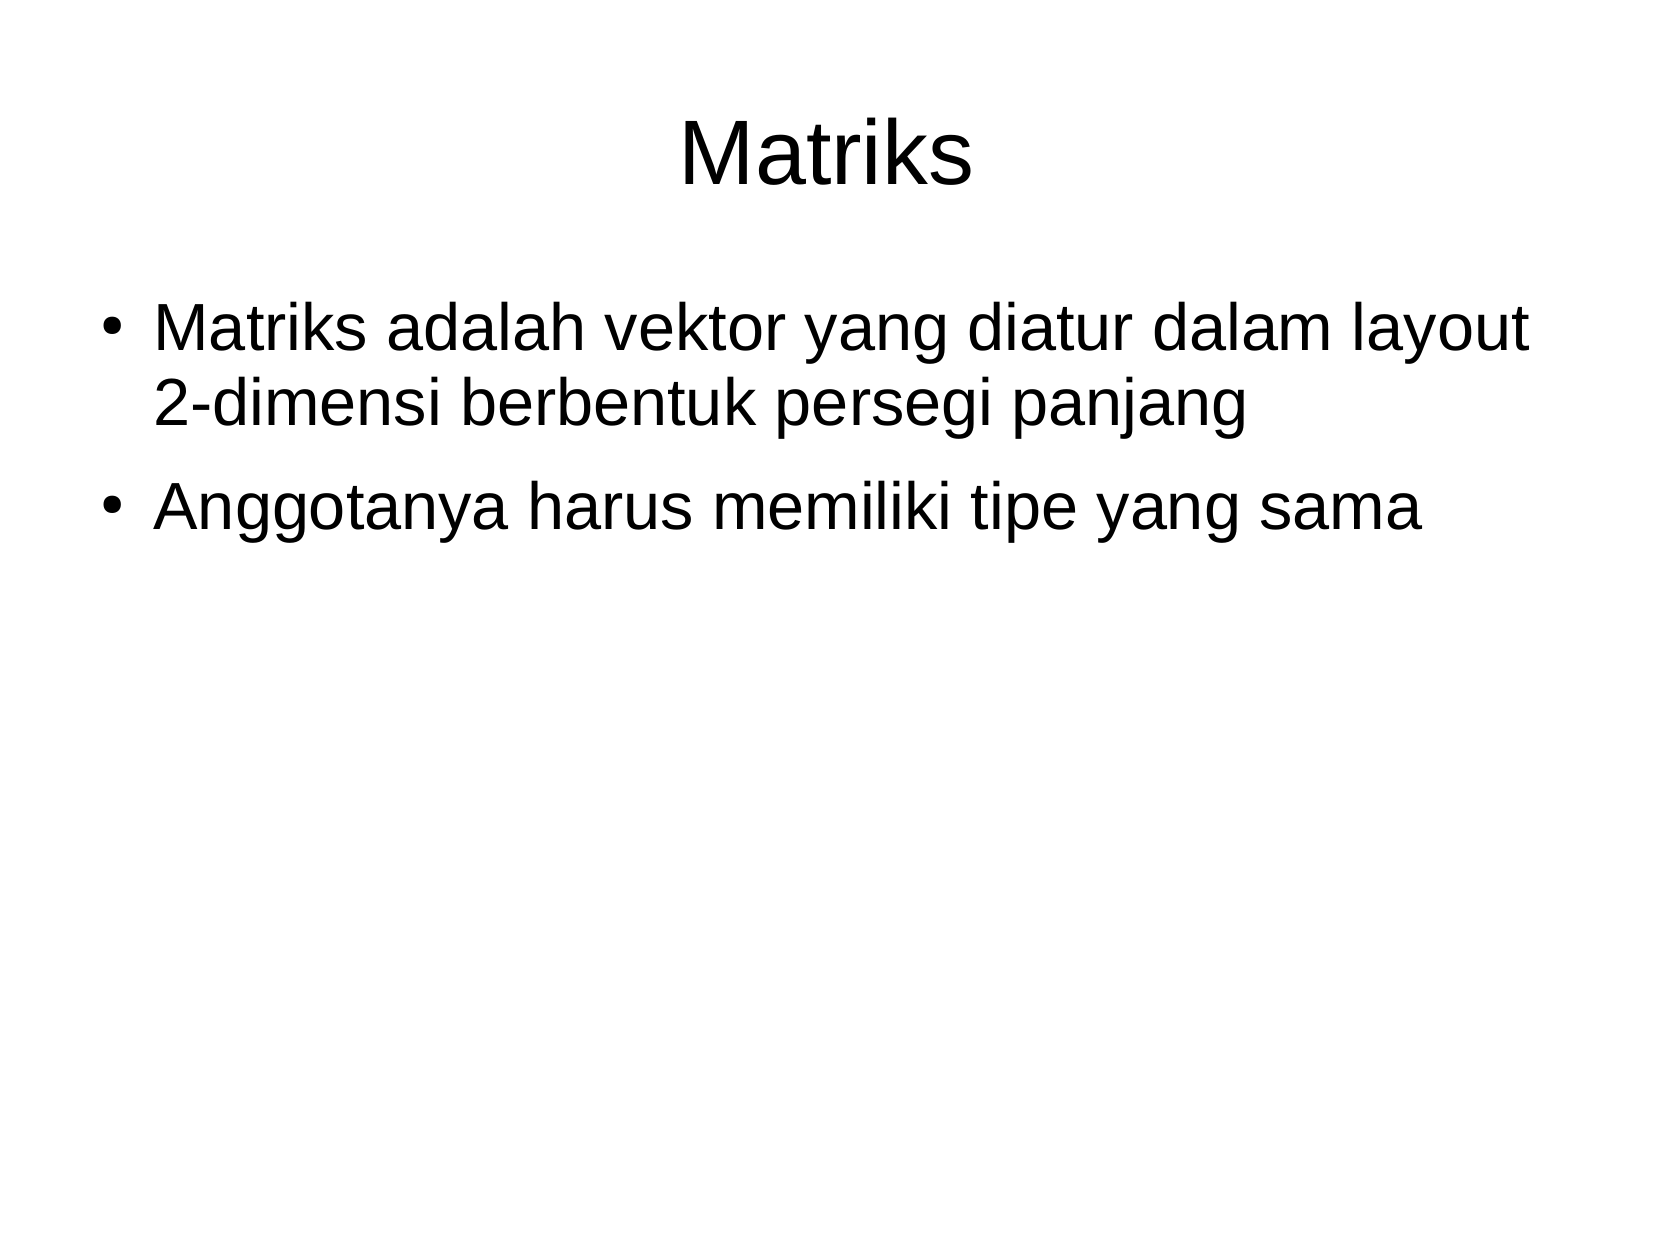

# Matriks
Matriks adalah vektor yang diatur dalam layout 2-dimensi berbentuk persegi panjang
Anggotanya harus memiliki tipe yang sama